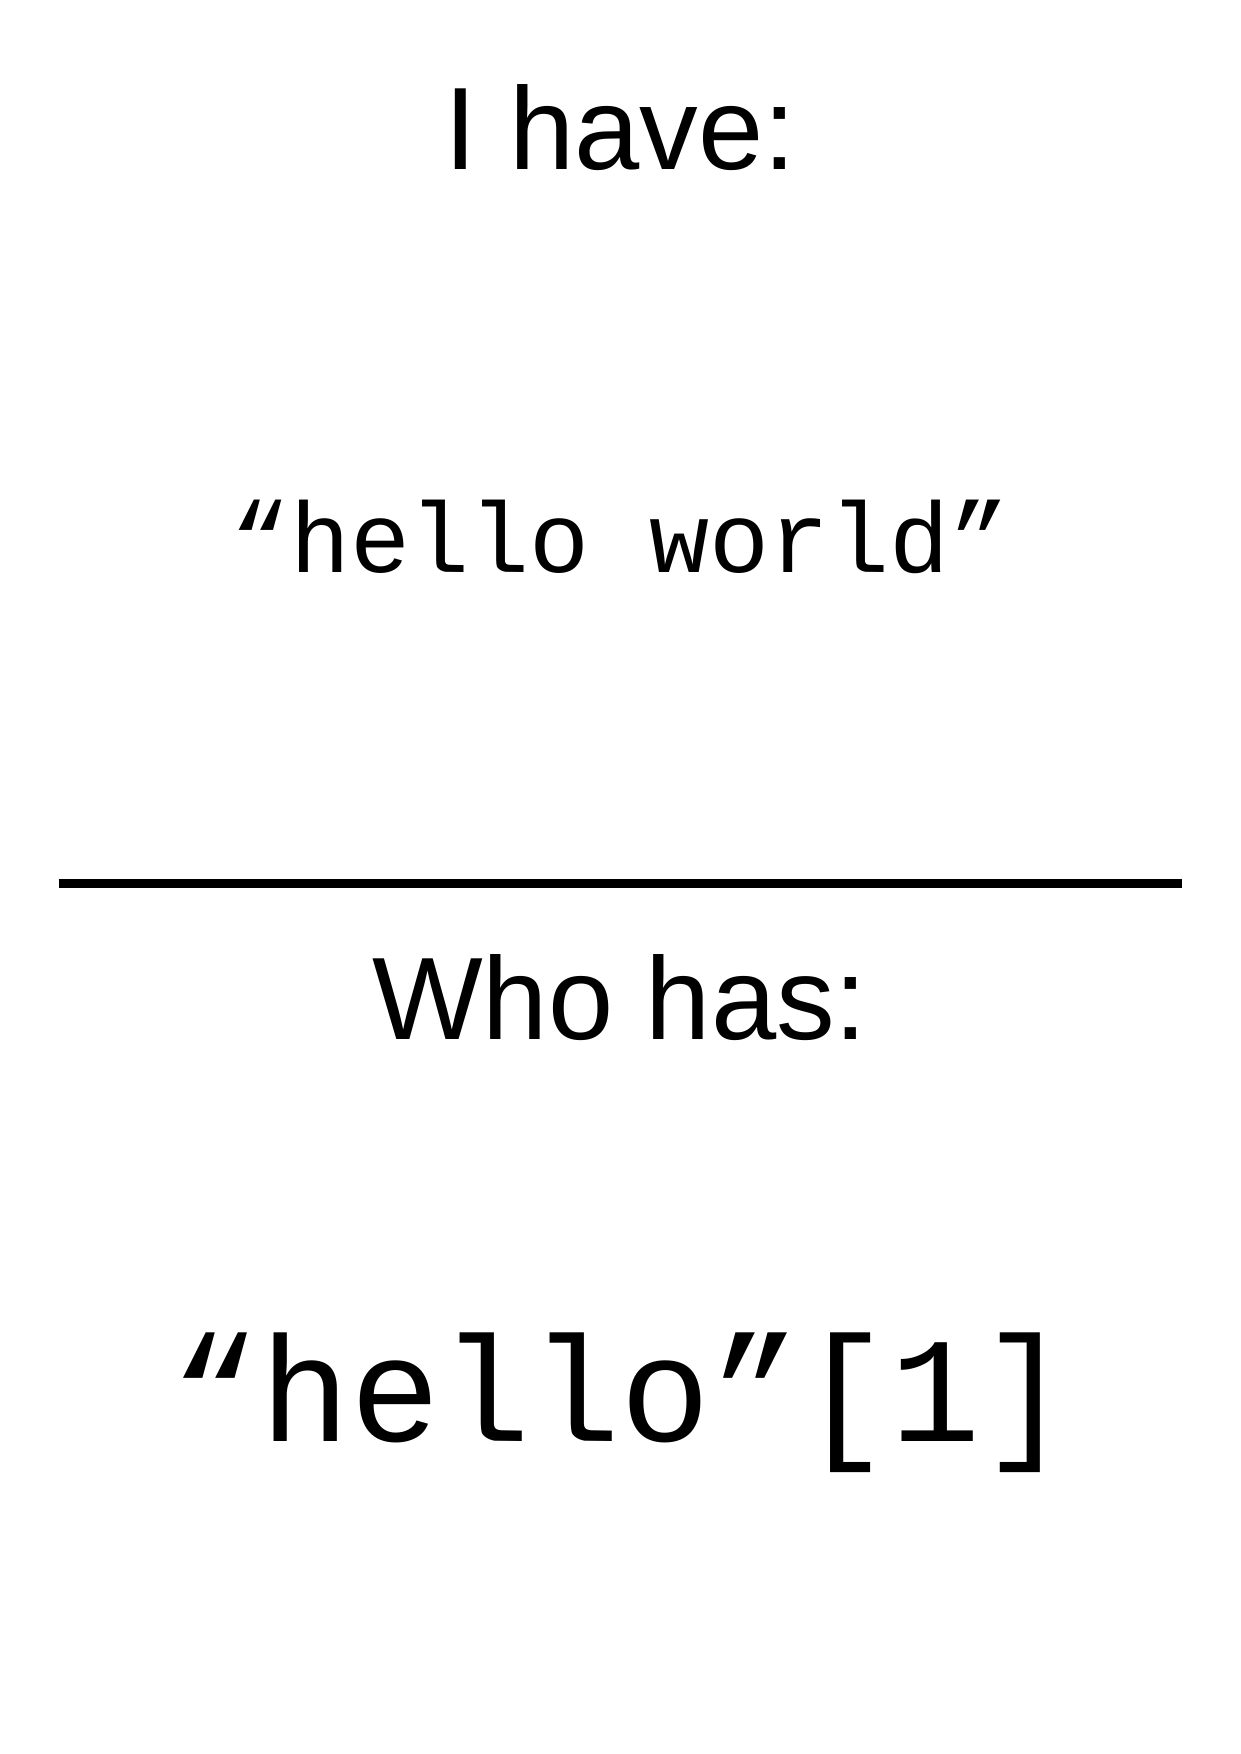

# I have:
“hello world”
Who has:
“hello”[1]